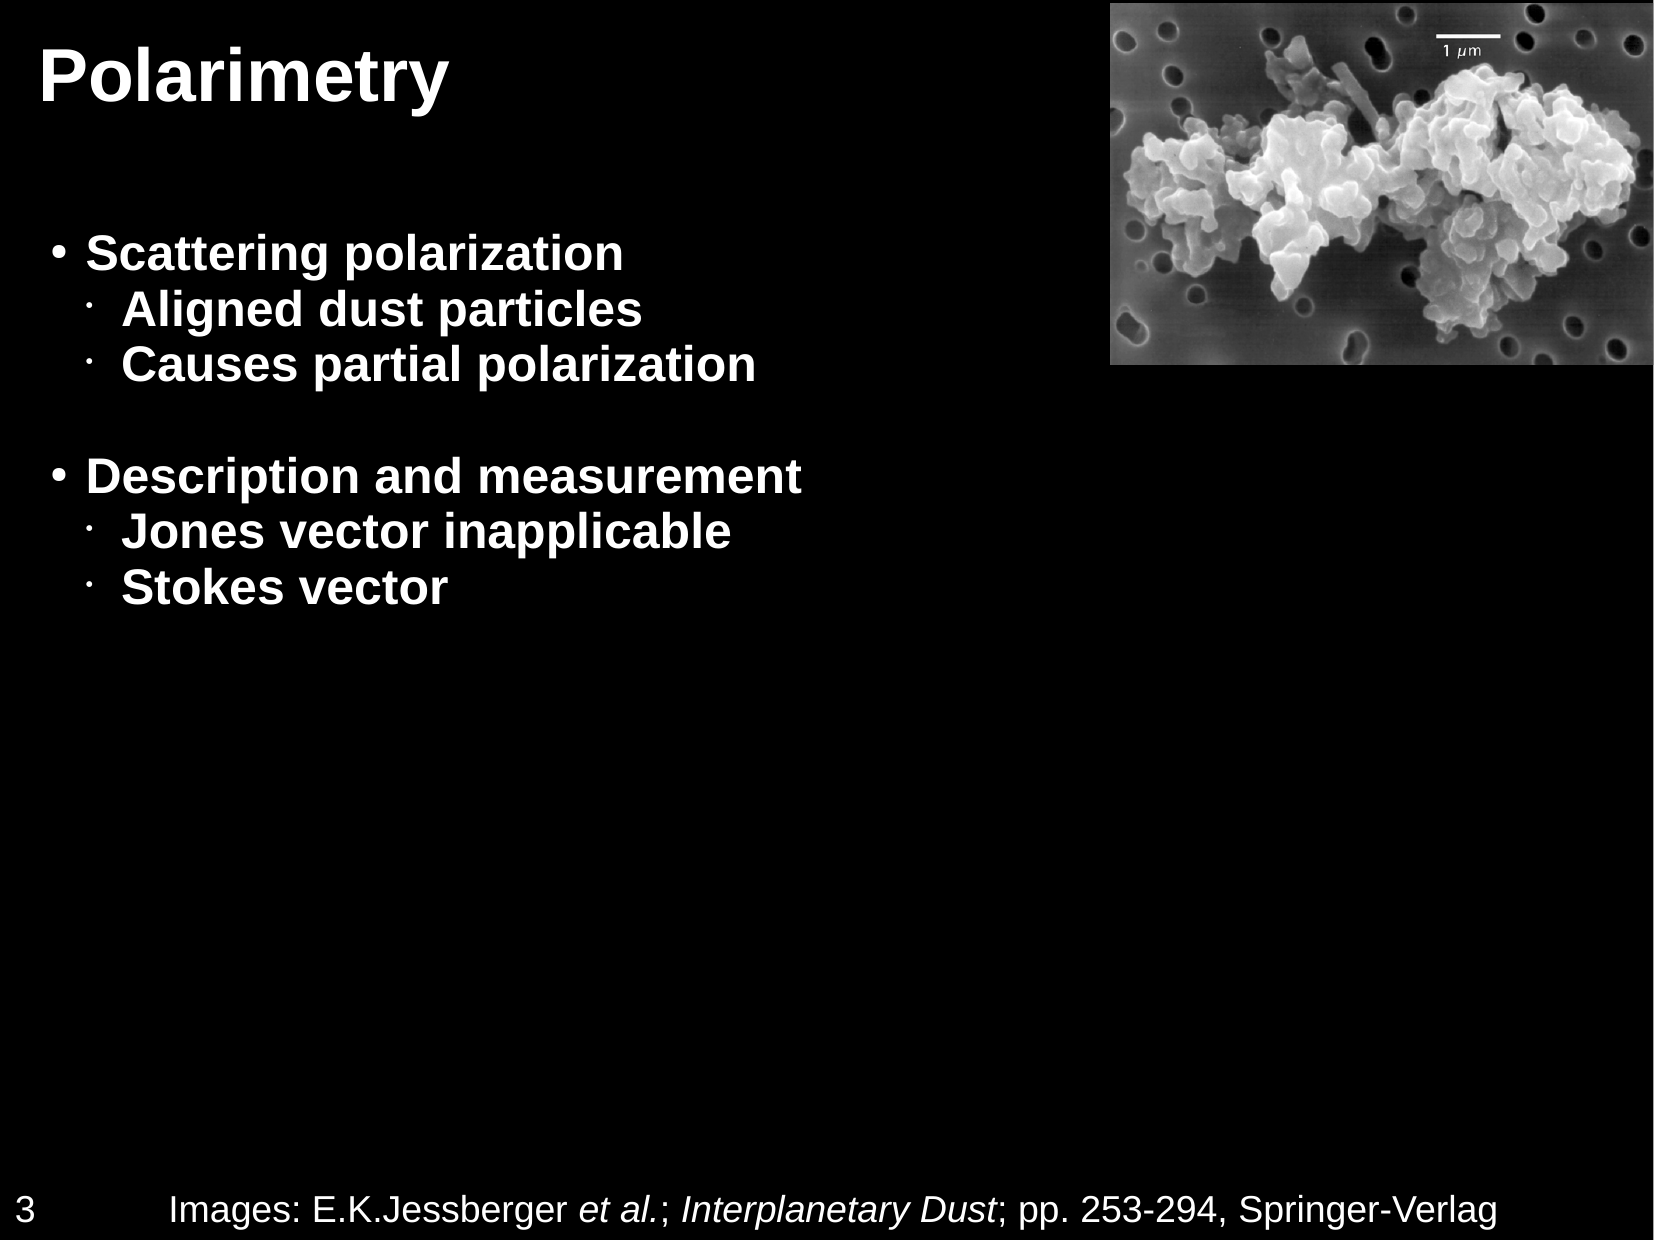

Polarimetry
Scattering polarization
Aligned dust particles
Causes partial polarization
Description and measurement
Jones vector inapplicable
Stokes vector
3
Images: E.K.Jessberger et al.; Interplanetary Dust; pp. 253-294, Springer-Verlag